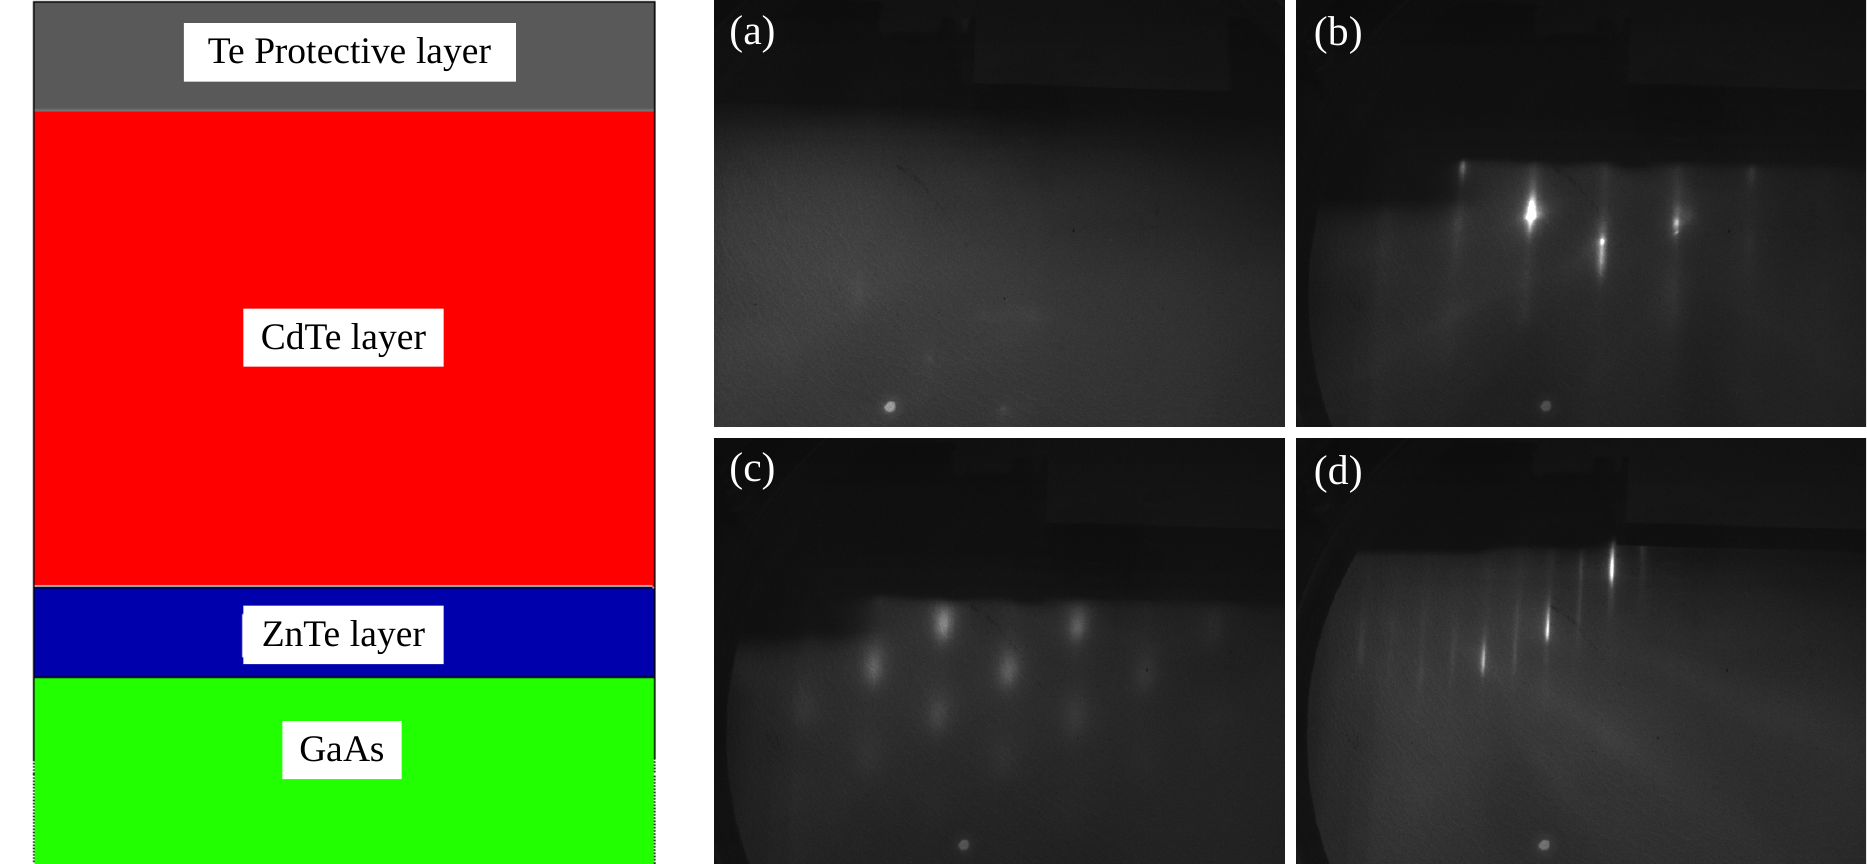

(a)
Te Protective layer
CdTe layer
ZnTe layer
GaAs
(b)
(c)
(d)